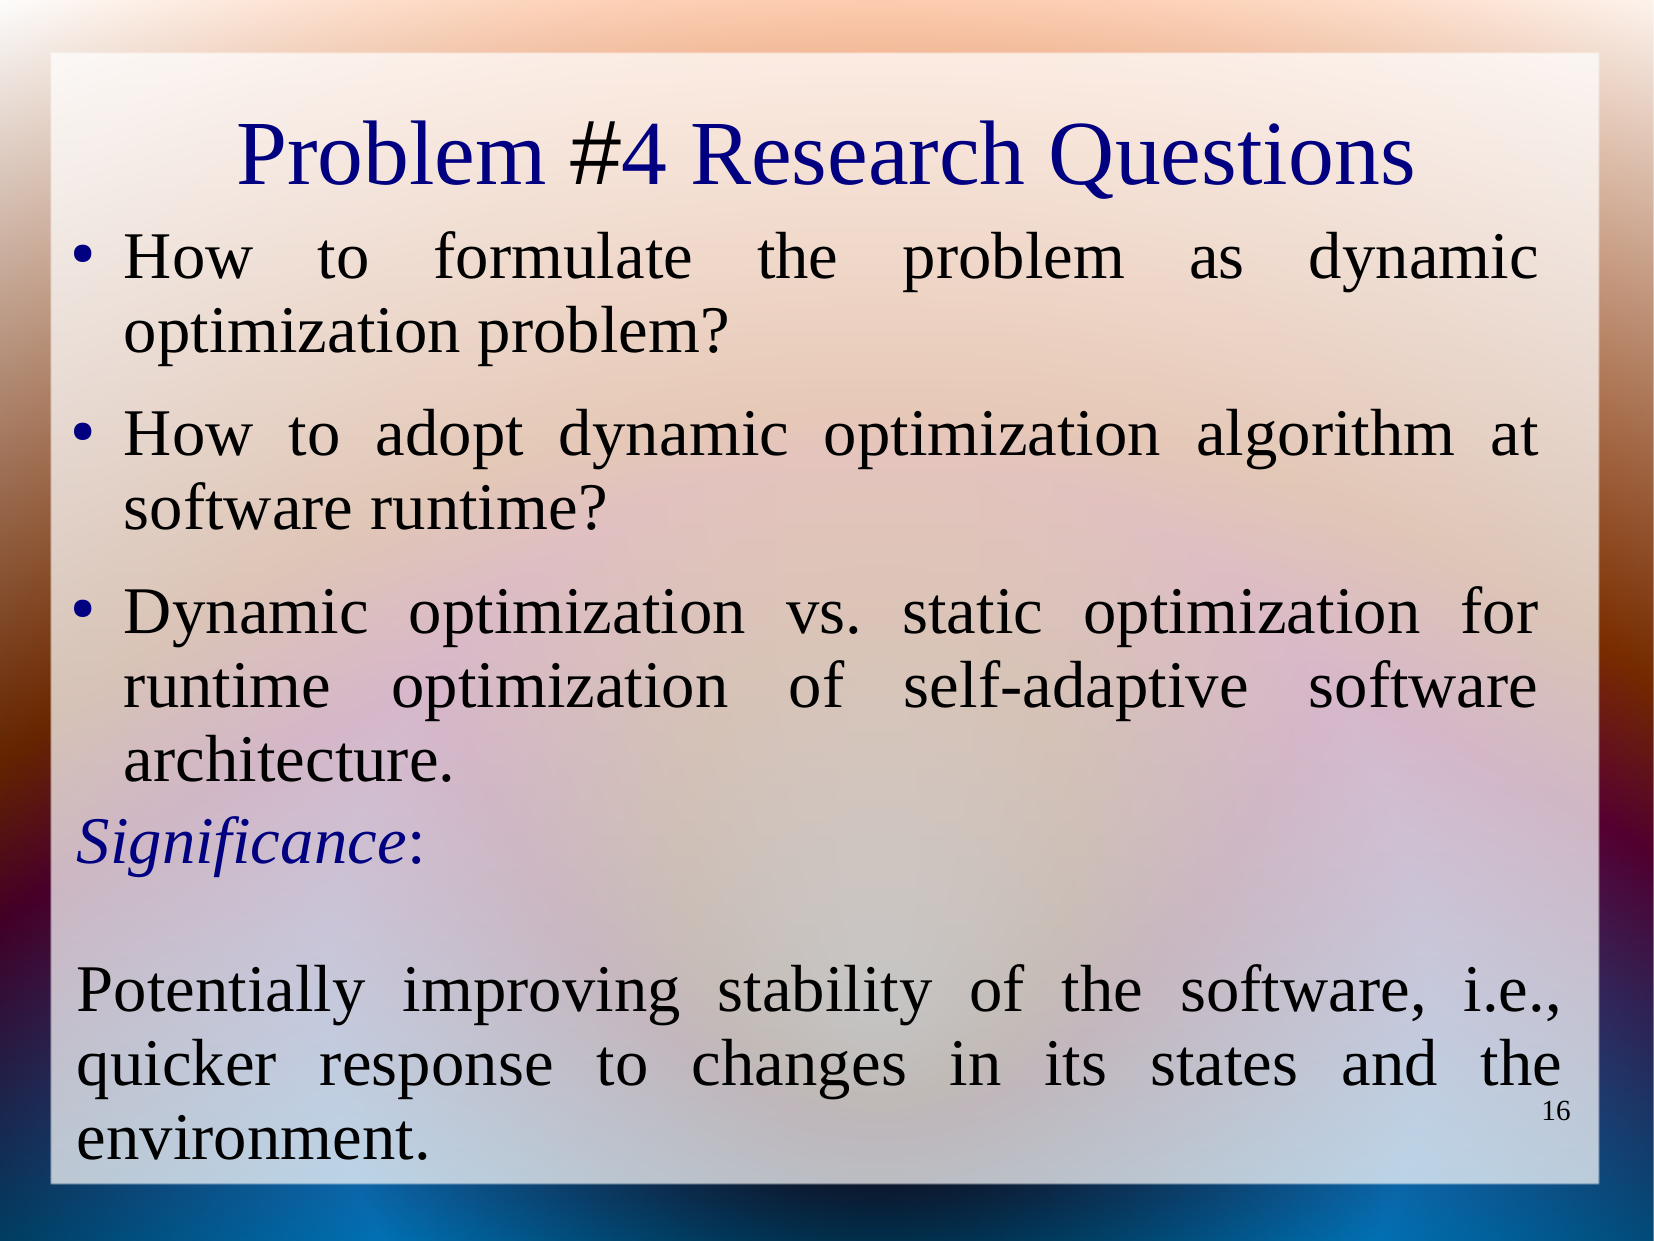

# Problem #4 Research Questions
How to formulate the problem as dynamic optimization problem?
How to adopt dynamic optimization algorithm at software runtime?
Dynamic optimization vs. static optimization for runtime optimization of self-adaptive software architecture.
Significance:
Potentially improving stability of the software, i.e., quicker response to changes in its states and the environment.
16